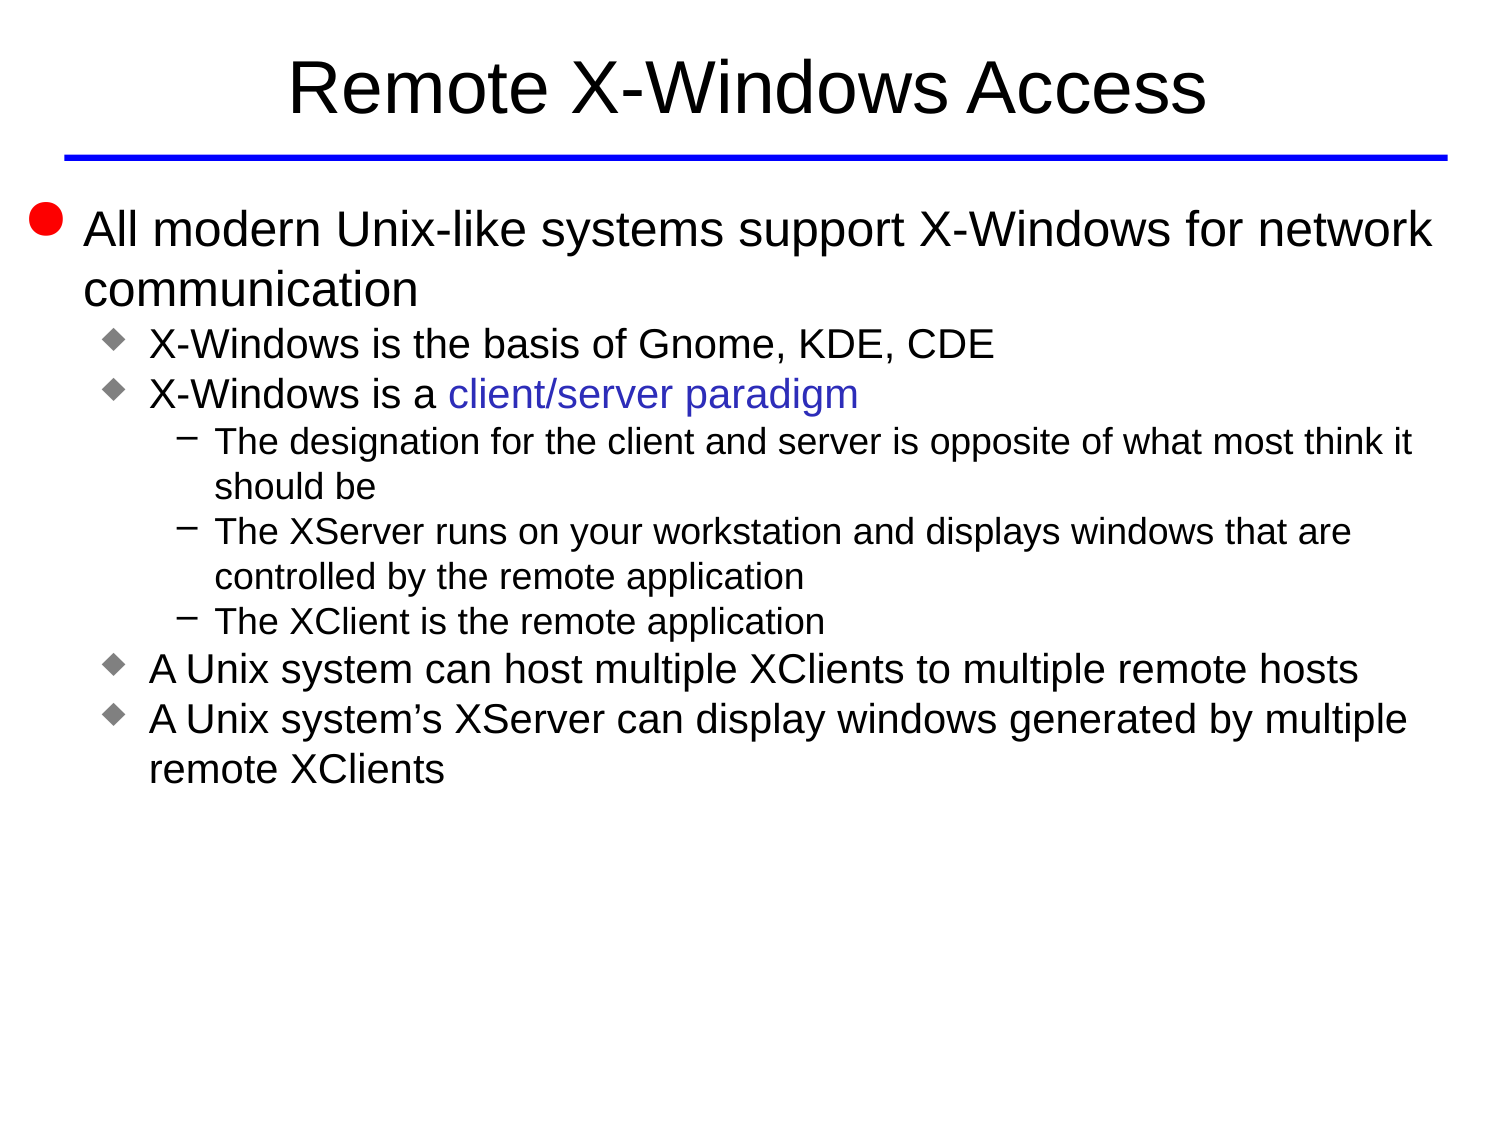

# Remote X-Windows Access
All modern Unix-like systems support X-Windows for network communication
X-Windows is the basis of Gnome, KDE, CDE
X-Windows is a client/server paradigm
The designation for the client and server is opposite of what most think it should be
The XServer runs on your workstation and displays windows that are controlled by the remote application
The XClient is the remote application
A Unix system can host multiple XClients to multiple remote hosts
A Unix system’s XServer can display windows generated by multiple remote XClients